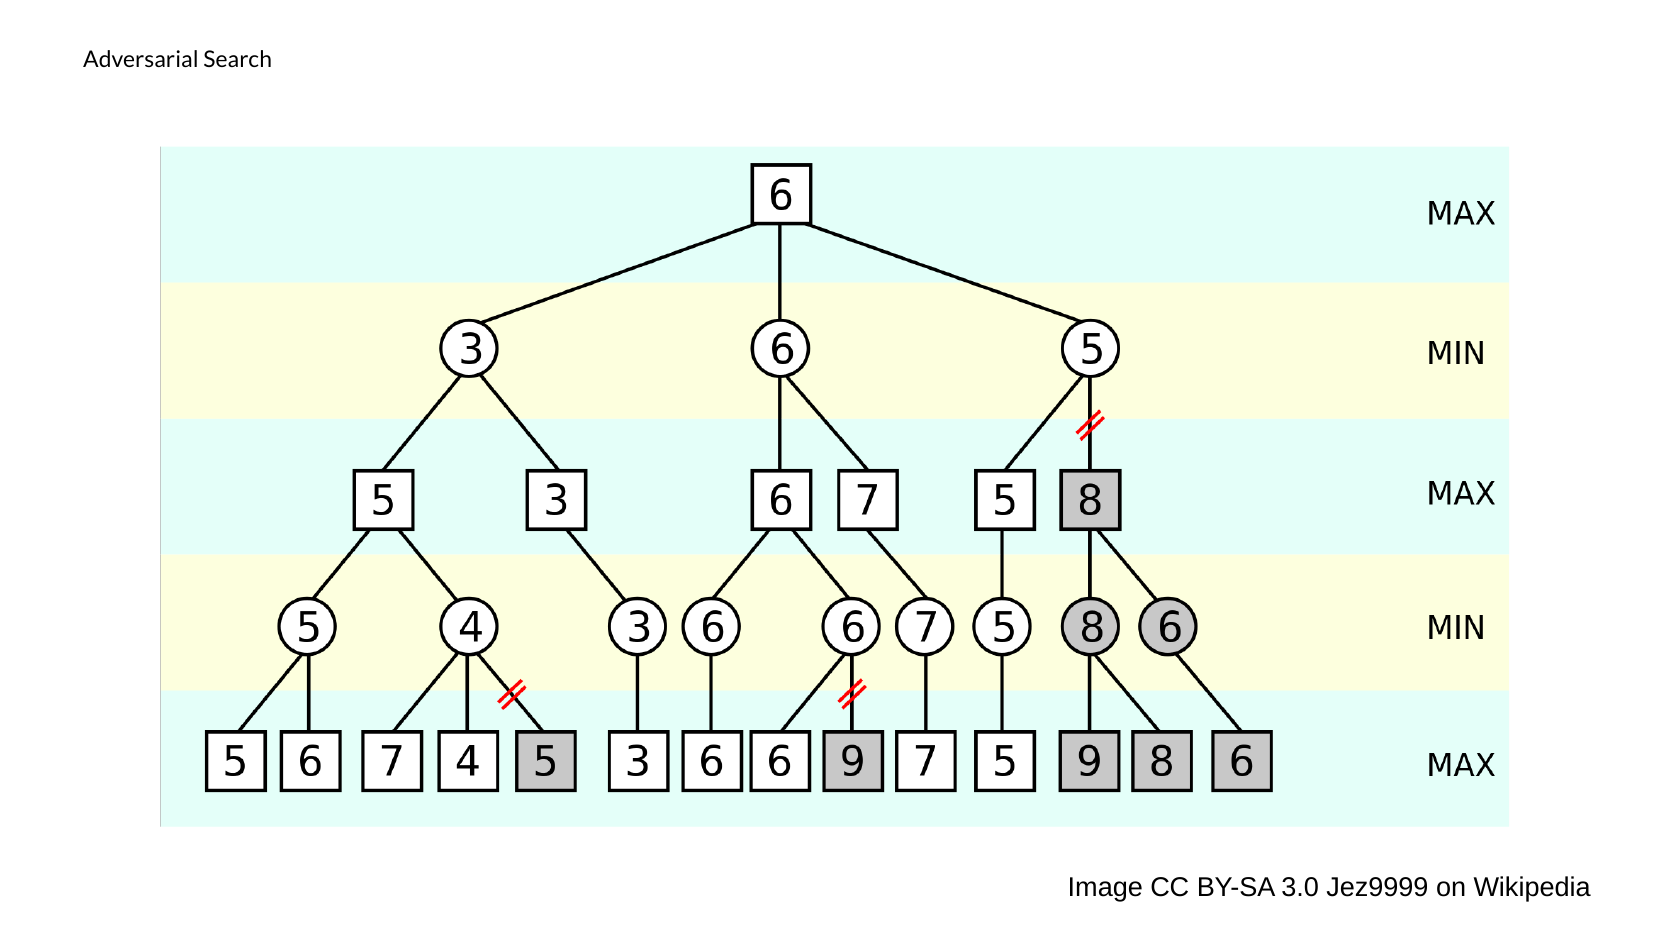

# Adversarial Search
Image CC BY-SA 3.0 Jez9999 on Wikipedia